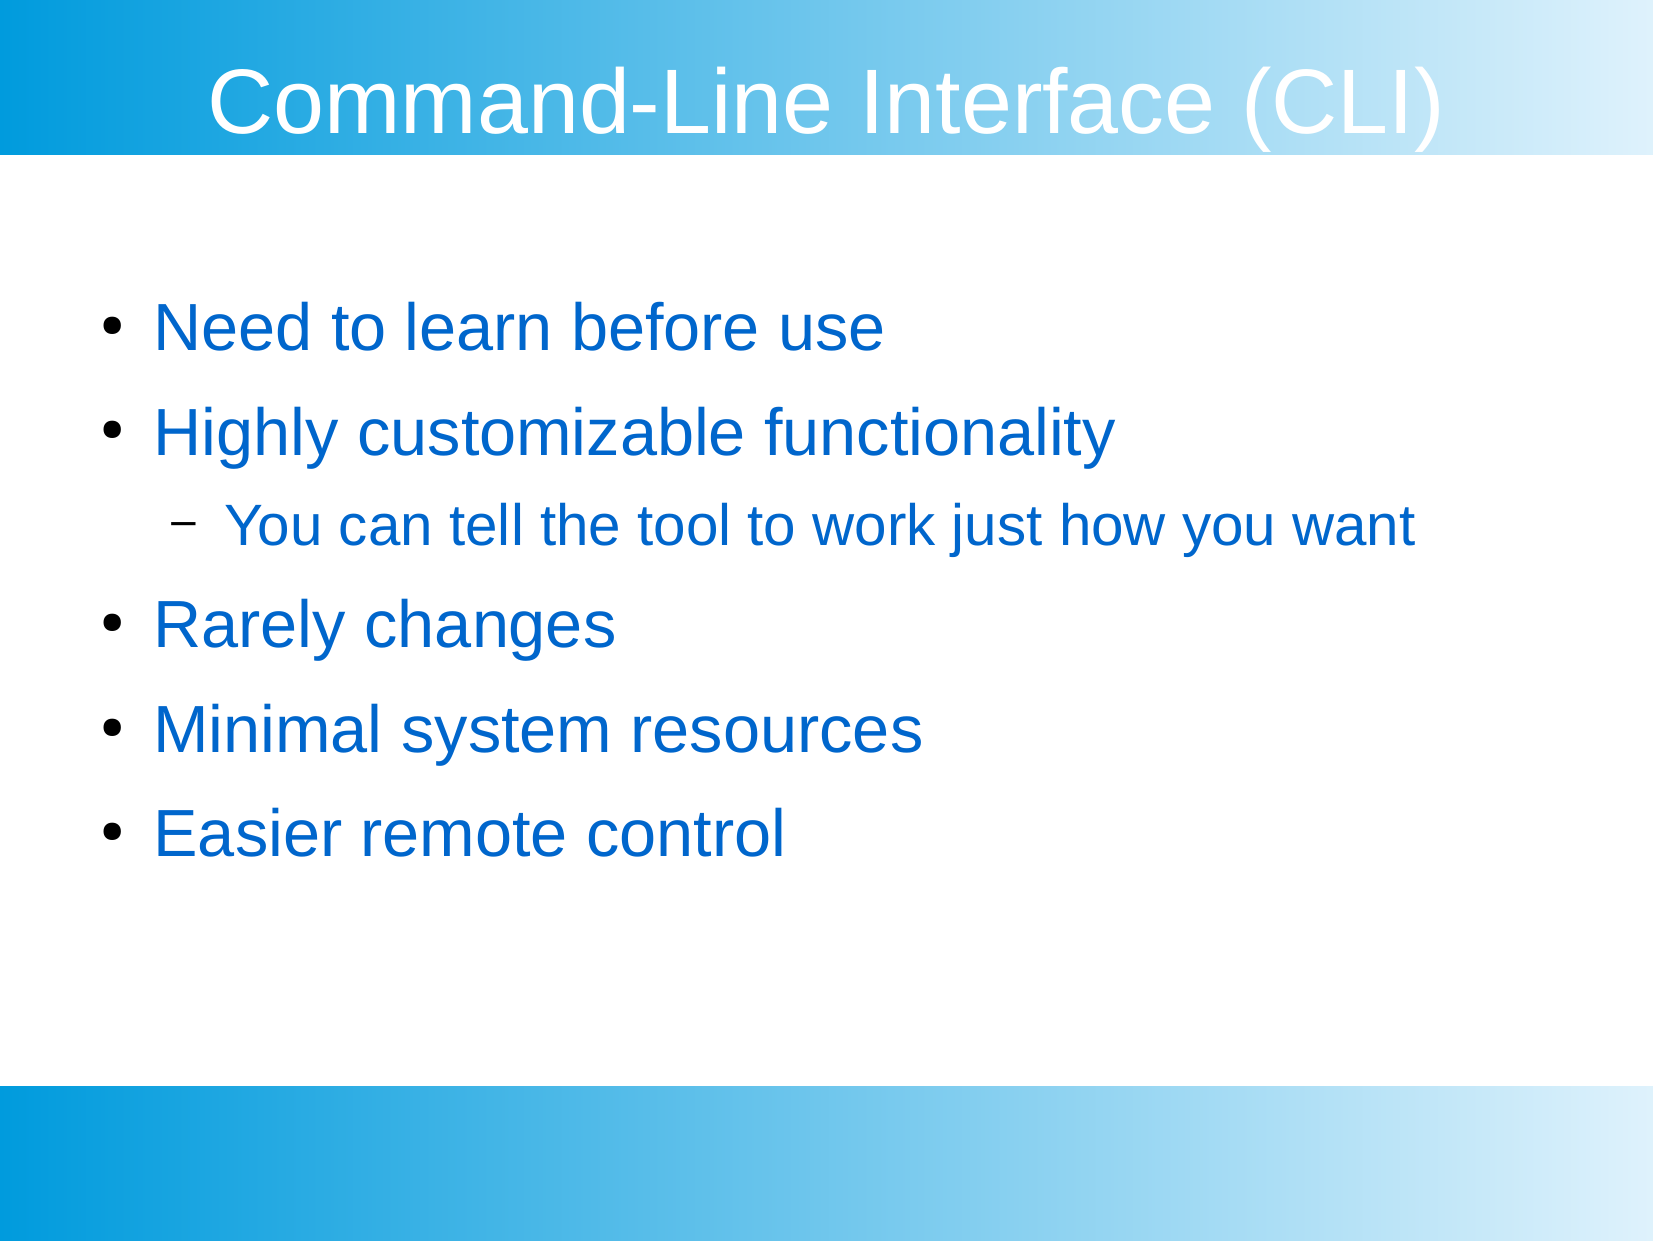

# Command-Line Interface (CLI)
Need to learn before use
Highly customizable functionality
You can tell the tool to work just how you want
Rarely changes
Minimal system resources
Easier remote control